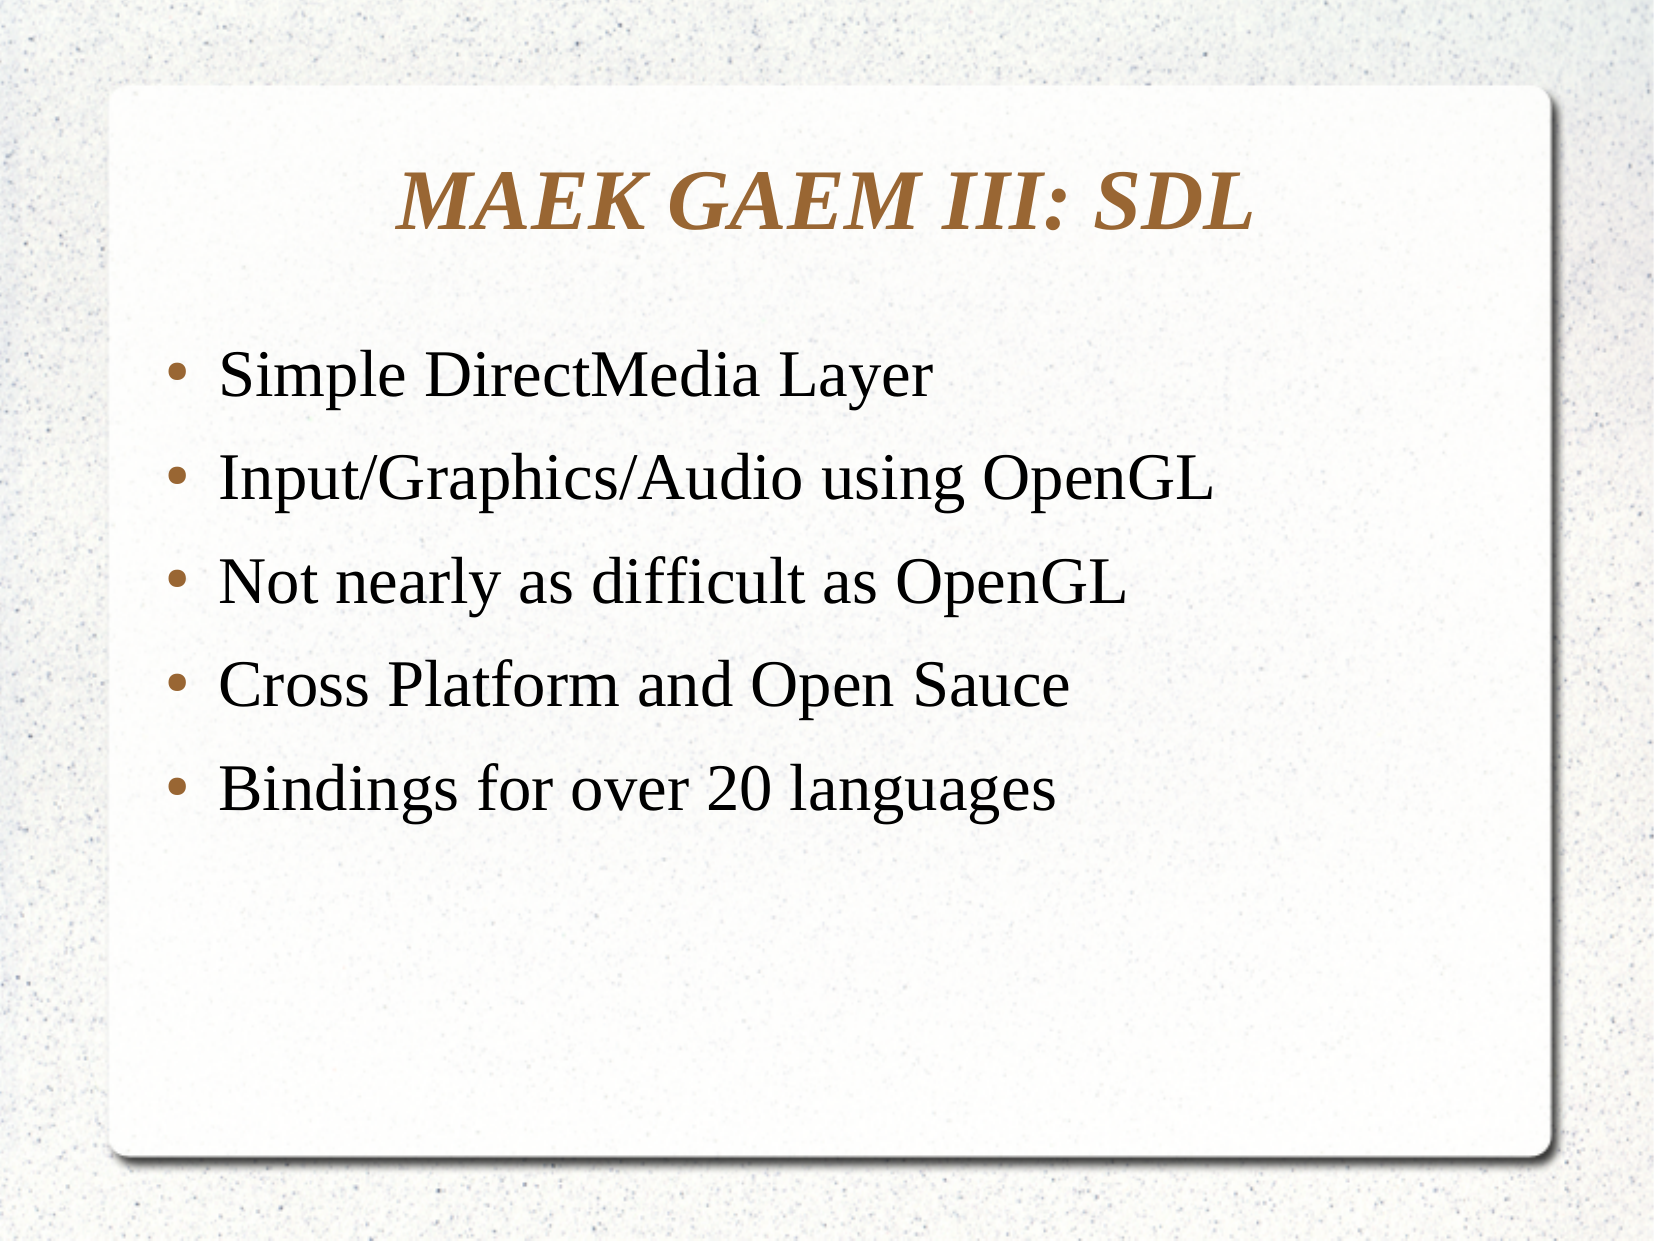

# MAEK GAEM III: SDL
Simple DirectMedia Layer
Input/Graphics/Audio using OpenGL
Not nearly as difficult as OpenGL
Cross Platform and Open Sauce
Bindings for over 20 languages